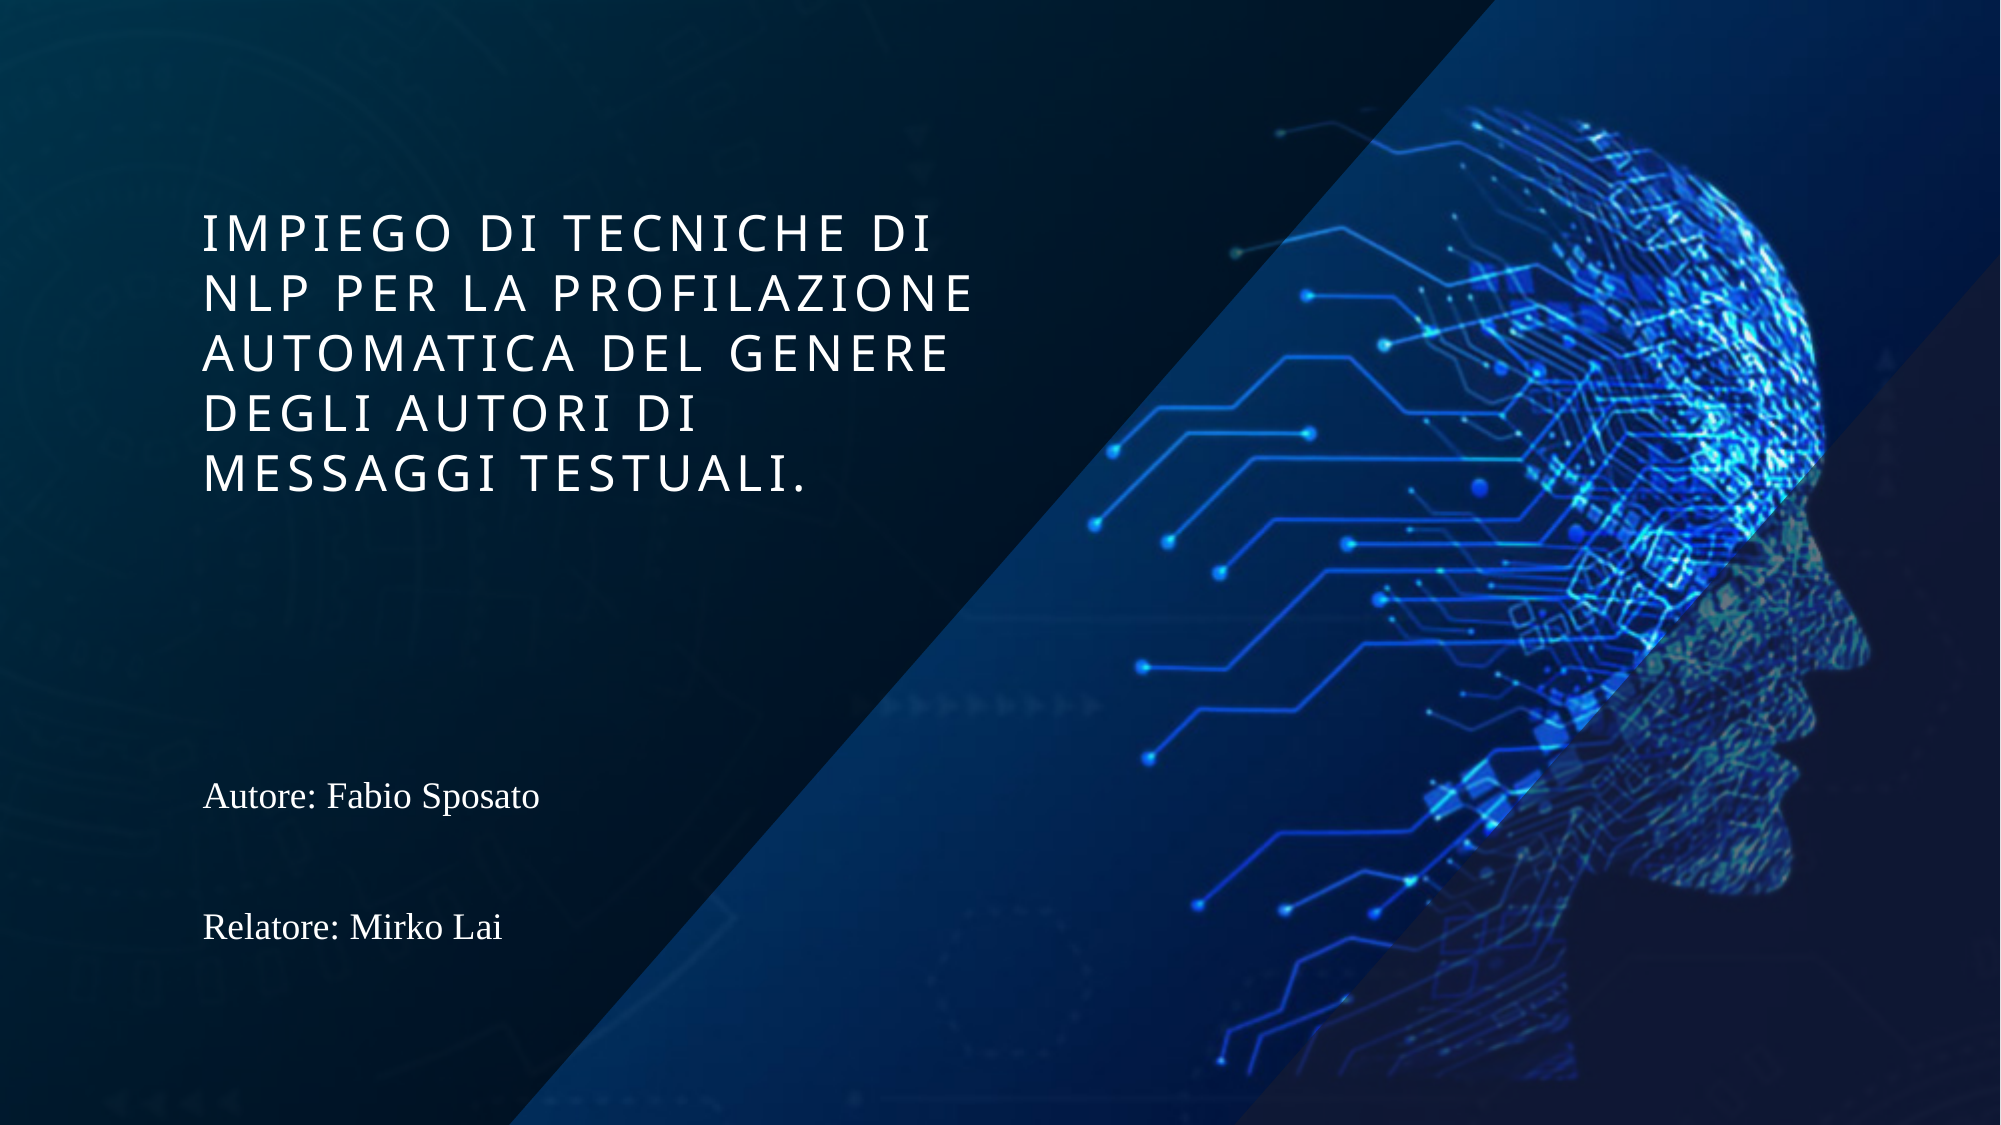

# Impiego di tecniche di NLP per la profilazione automatica del genere degli autori di messaggi testuali.
Autore: Fabio Sposato
Relatore: Mirko Lai